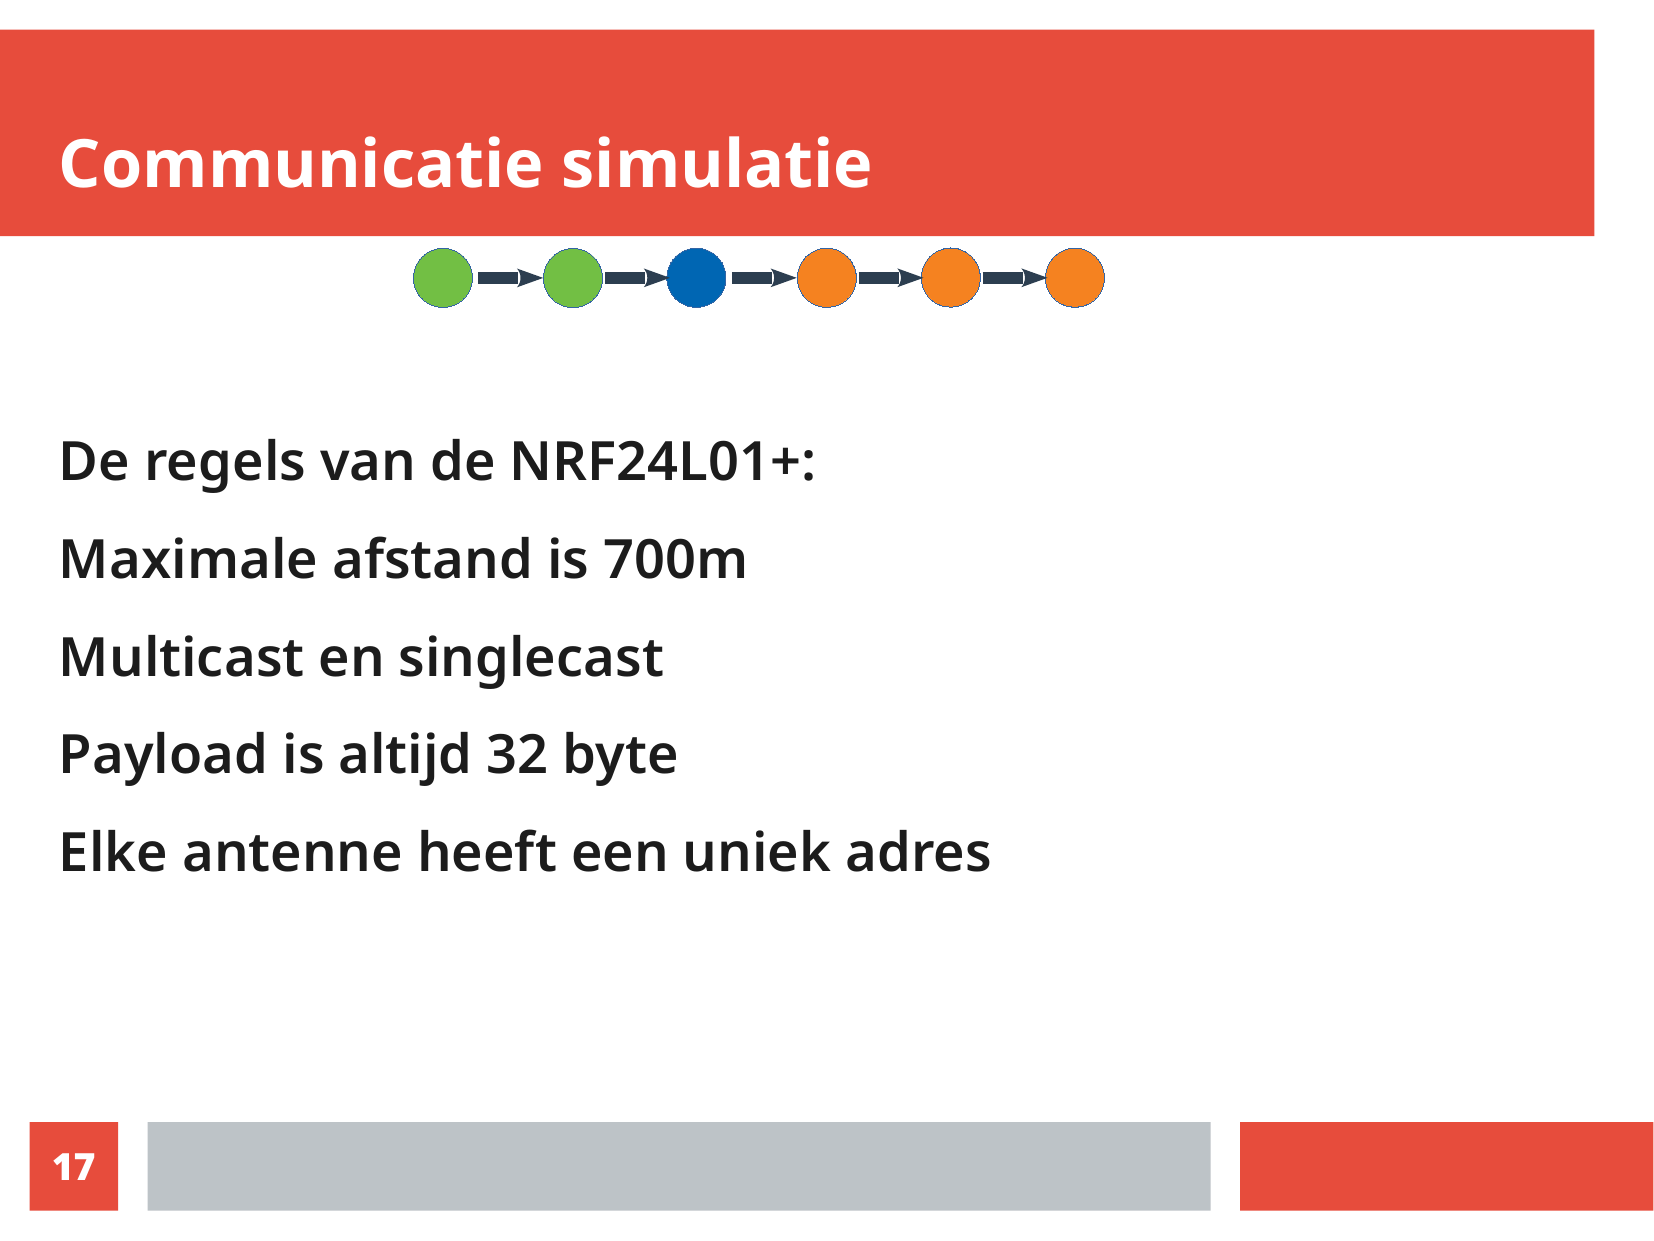

# Communicatie simulatie
De regels van de NRF24L01+:
Maximale afstand is 700m
Multicast en singlecast
Payload is altijd 32 byte
Elke antenne heeft een uniek adres
17